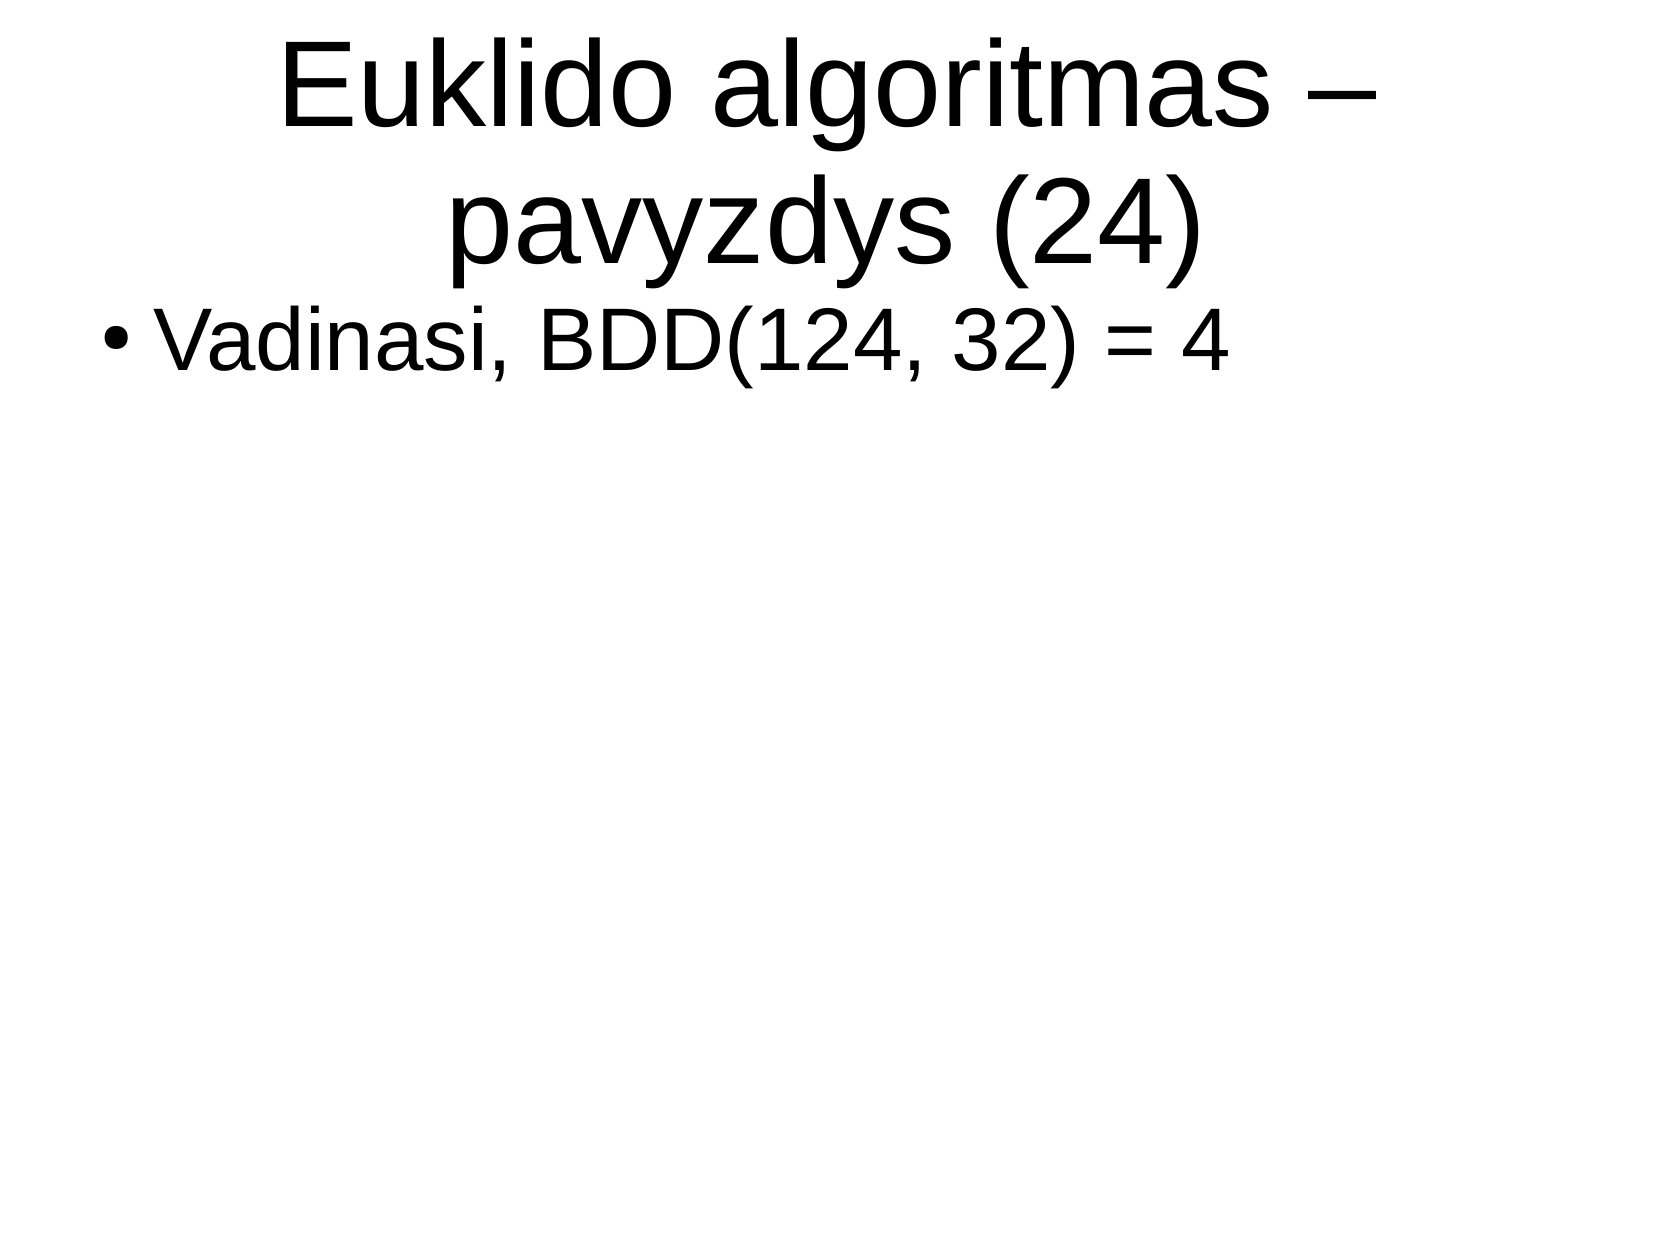

# Euklido algoritmas – pavyzdys (24)
Vadinasi, BDD(124, 32) = 4